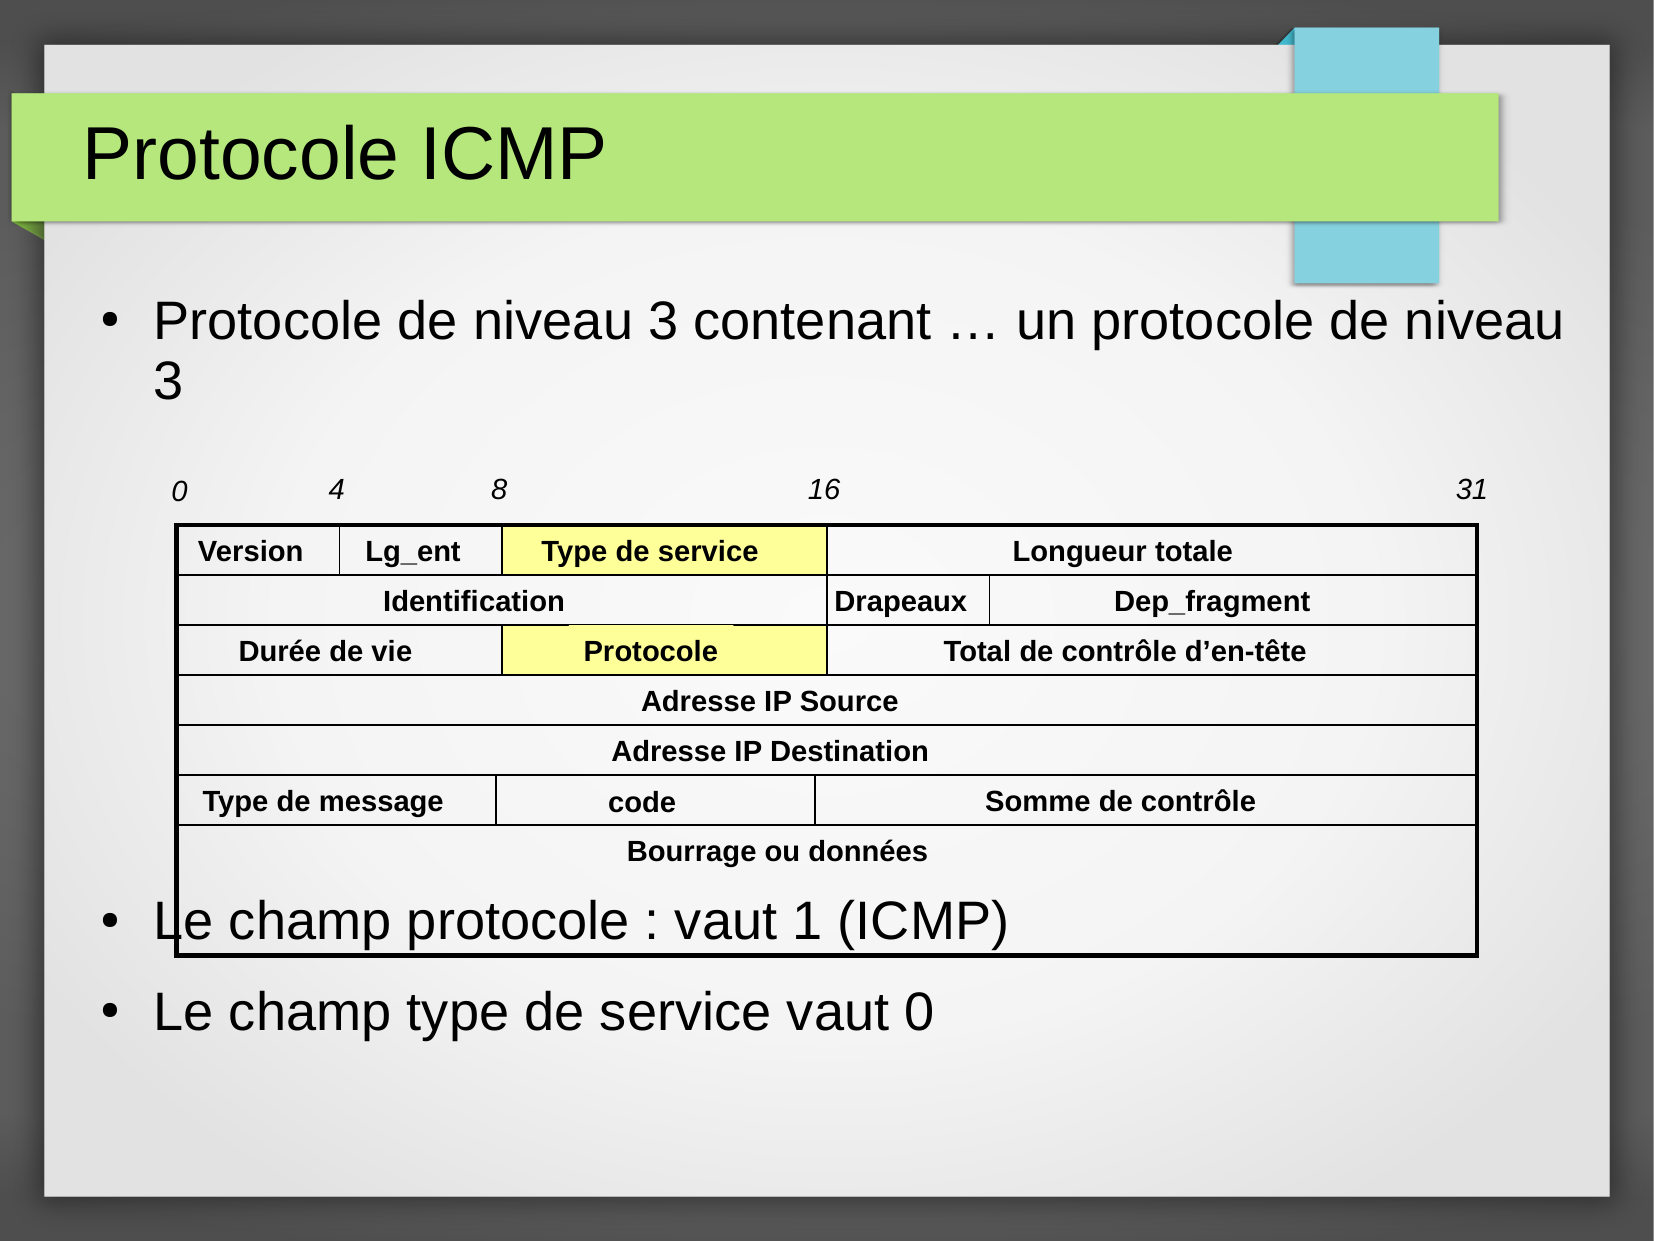

# Protocole ICMP
Protocole de niveau 3 contenant … un protocole de niveau 3
Le champ protocole : vaut 1 (ICMP)
Le champ type de service vaut 0
4
8
16
31
0
Version
Lg_ent
Type de service
Longueur totale
Identification
Drapeaux
Dep_fragment
Durée de vie
Protocole
Total de contrôle d’en-tête
Adresse IP Source
Adresse IP Destination
Type de message
Somme de contrôle
code
Bourrage ou données